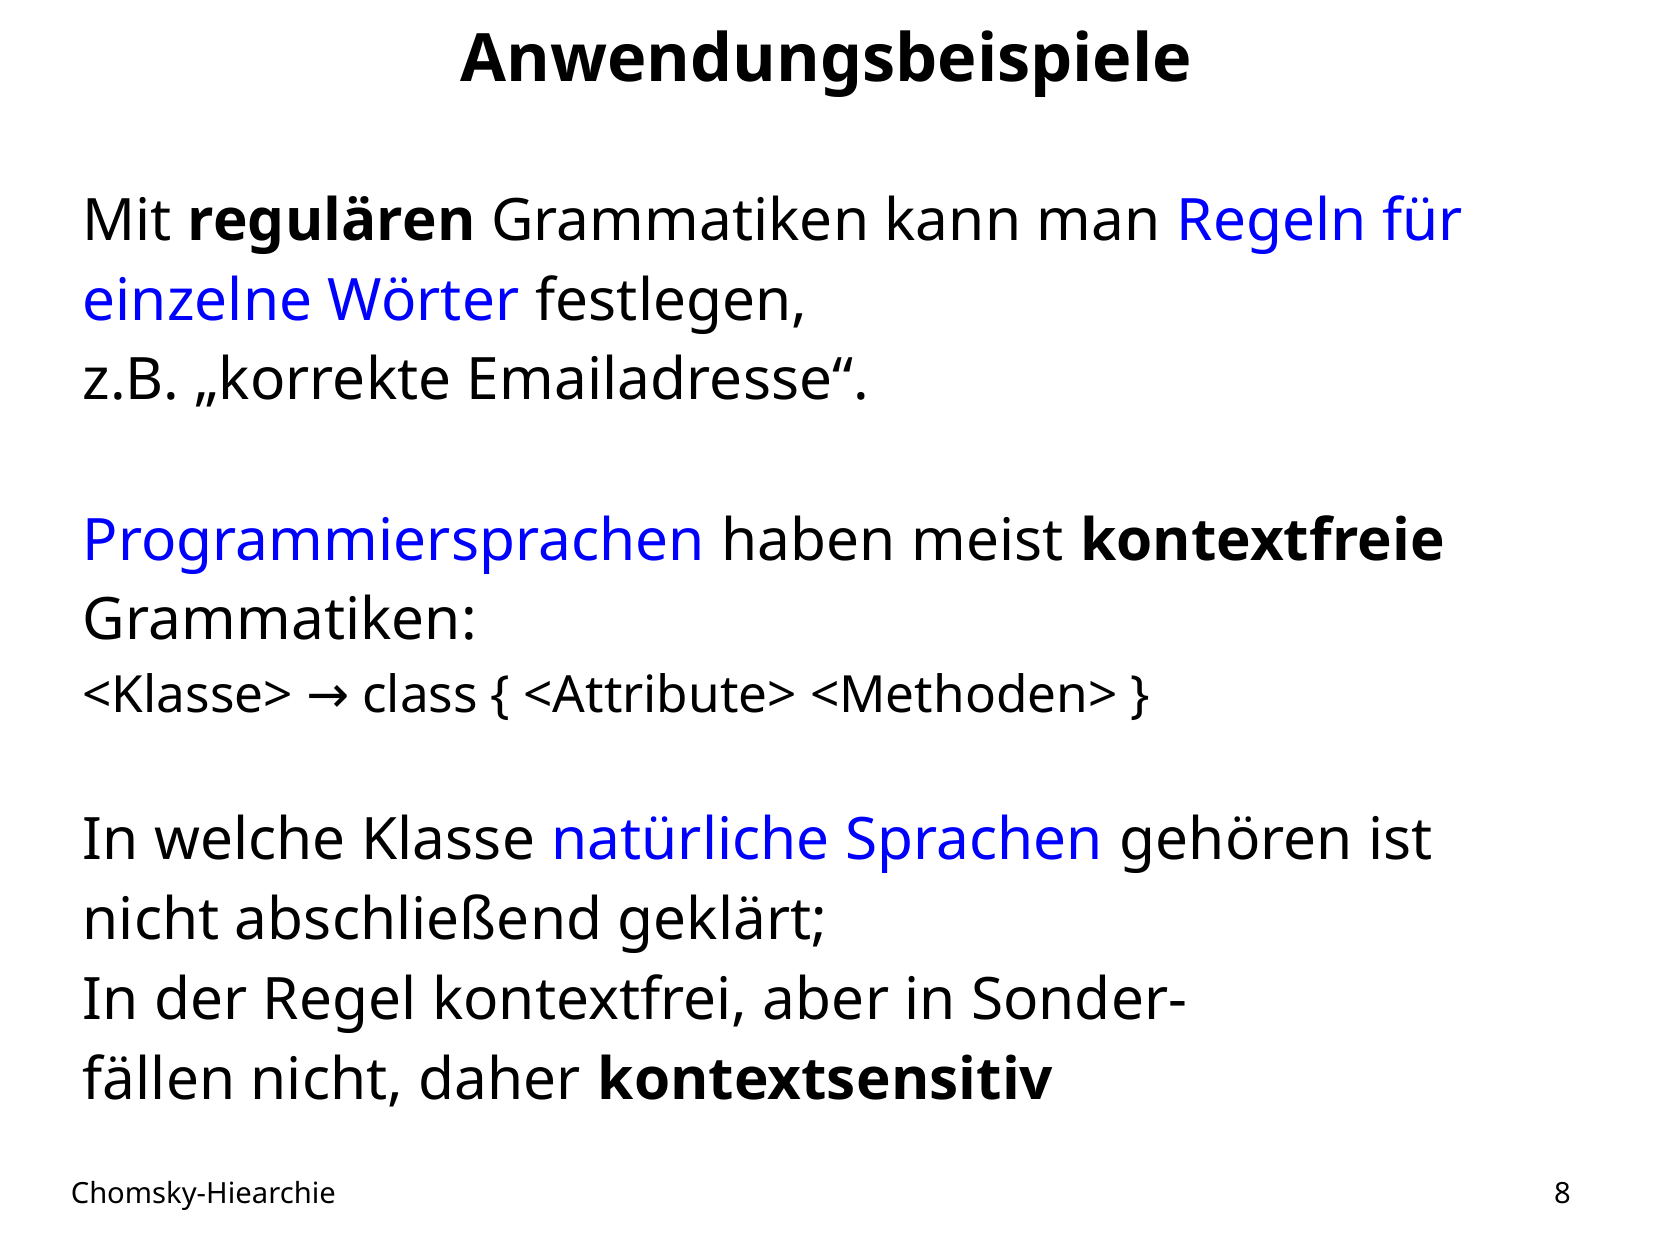

# Anwendungsbeispiele
Mit regulären Grammatiken kann man Regeln für einzelne Wörter festlegen,
z.B. „korrekte Emailadresse“.
Programmiersprachen haben meist kontextfreie Grammatiken:
<Klasse> → class { <Attribute> <Methoden> }
In welche Klasse natürliche Sprachen gehören ist nicht abschließend geklärt;
In der Regel kontextfrei, aber in Sonder-
fällen nicht, daher kontextsensitiv
Chomsky-Hiearchie
8